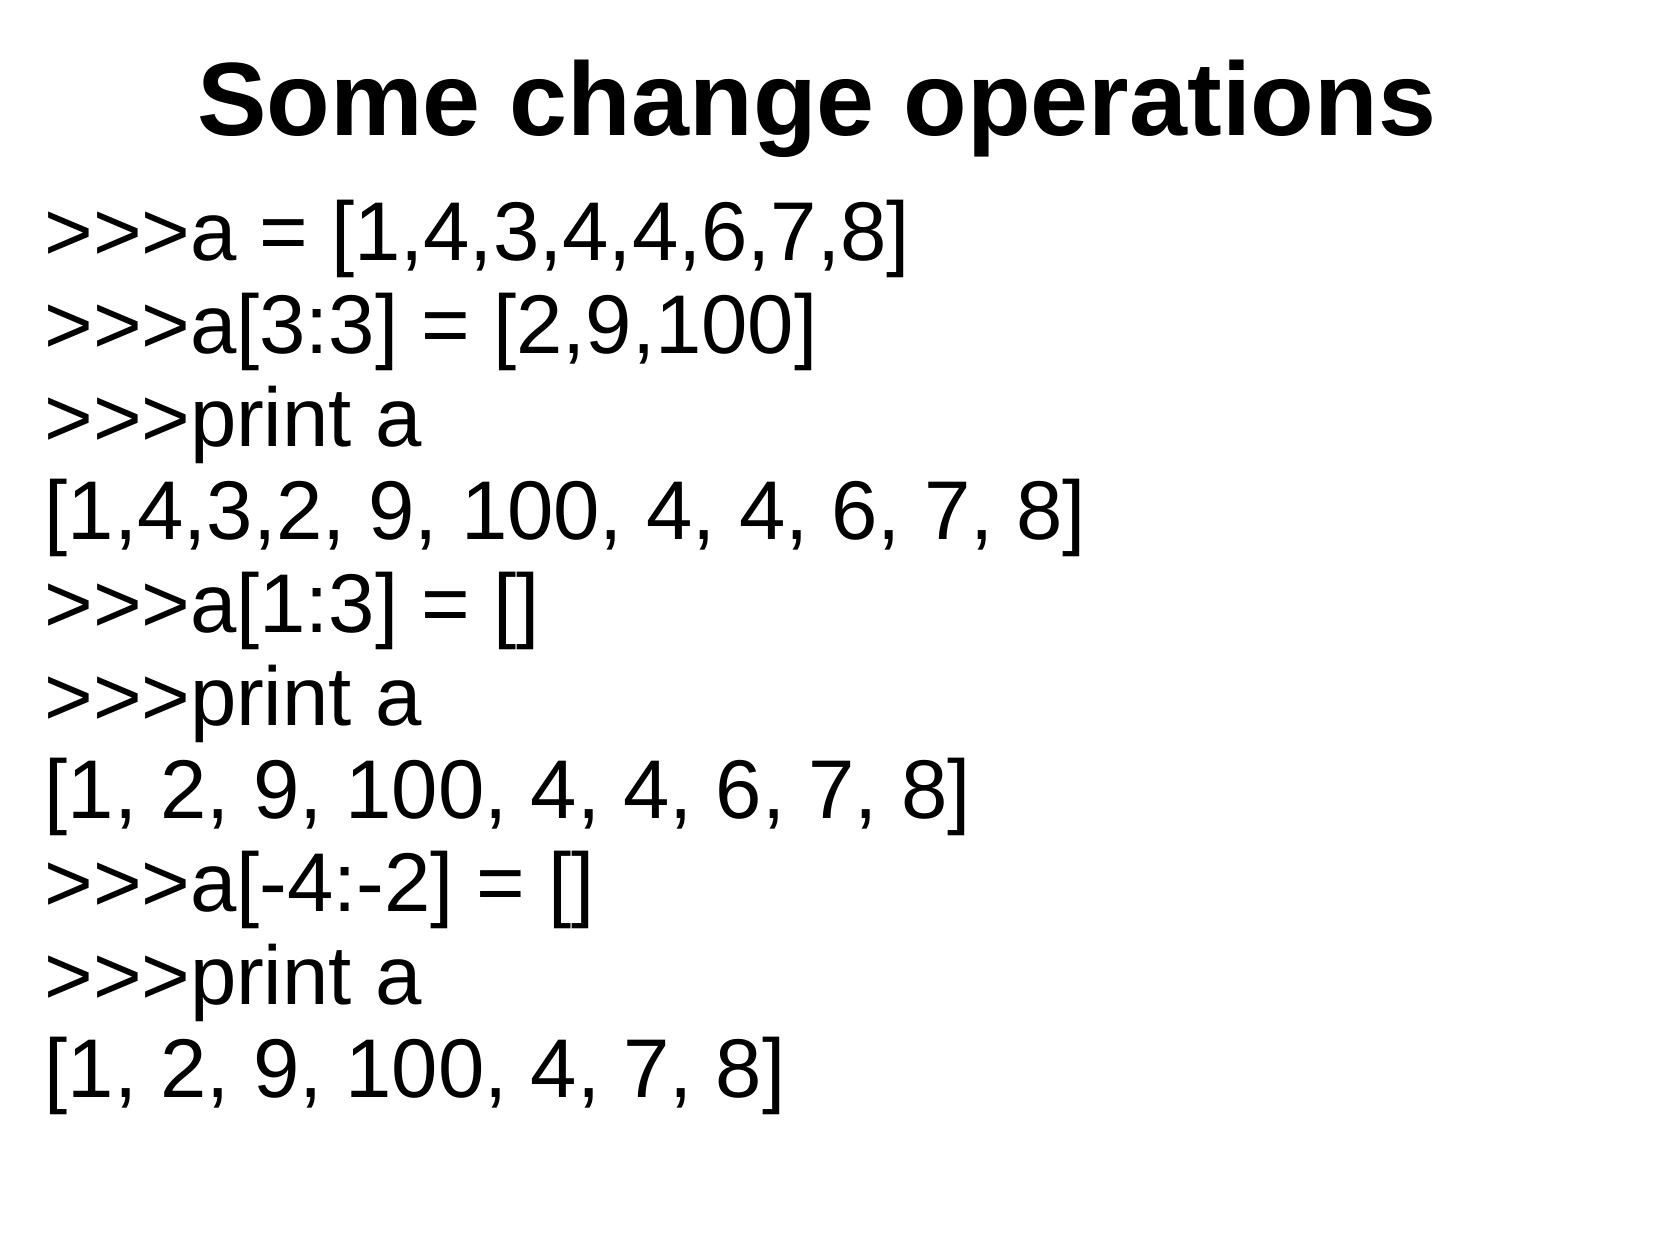

Some change operations
>>>a = [1,4,3,4,4,6,7,8]
>>>a[3:3] = [2,9,100]
>>>print a
[1,4,3,2, 9, 100, 4, 4, 6, 7, 8]
>>>a[1:3] = []
>>>print a
[1, 2, 9, 100, 4, 4, 6, 7, 8]
>>>a[-4:-2] = []
>>>print a
[1, 2, 9, 100, 4, 7, 8]